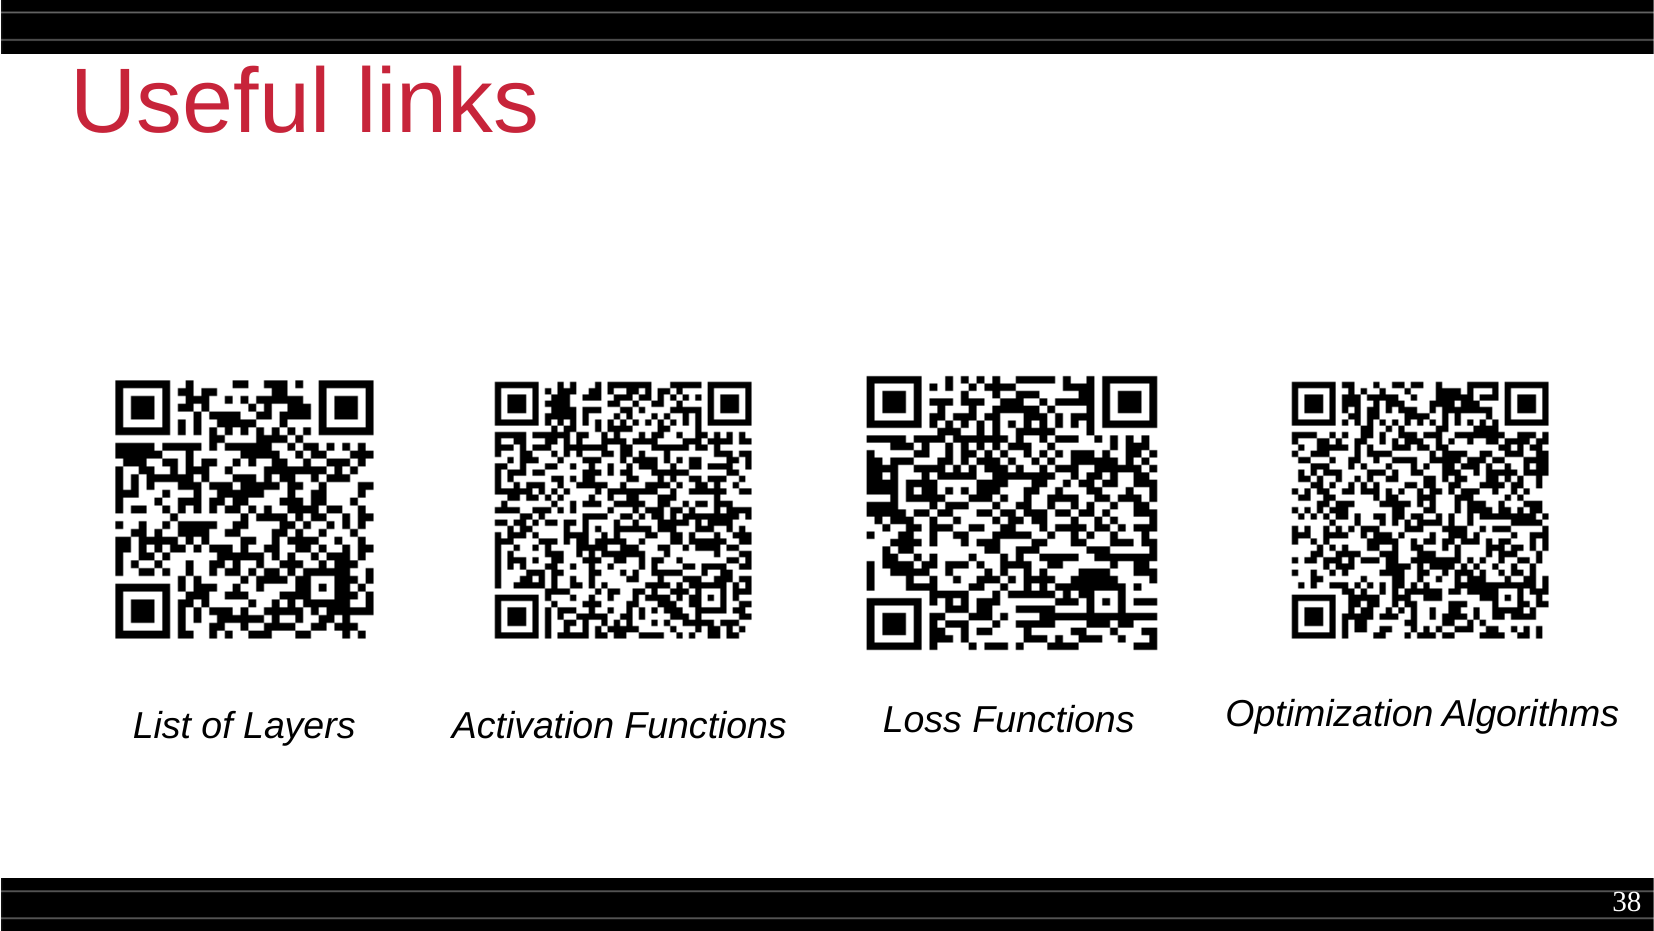

# Useful links
Optimization Algorithms
Loss Functions
List of Layers
Activation Functions